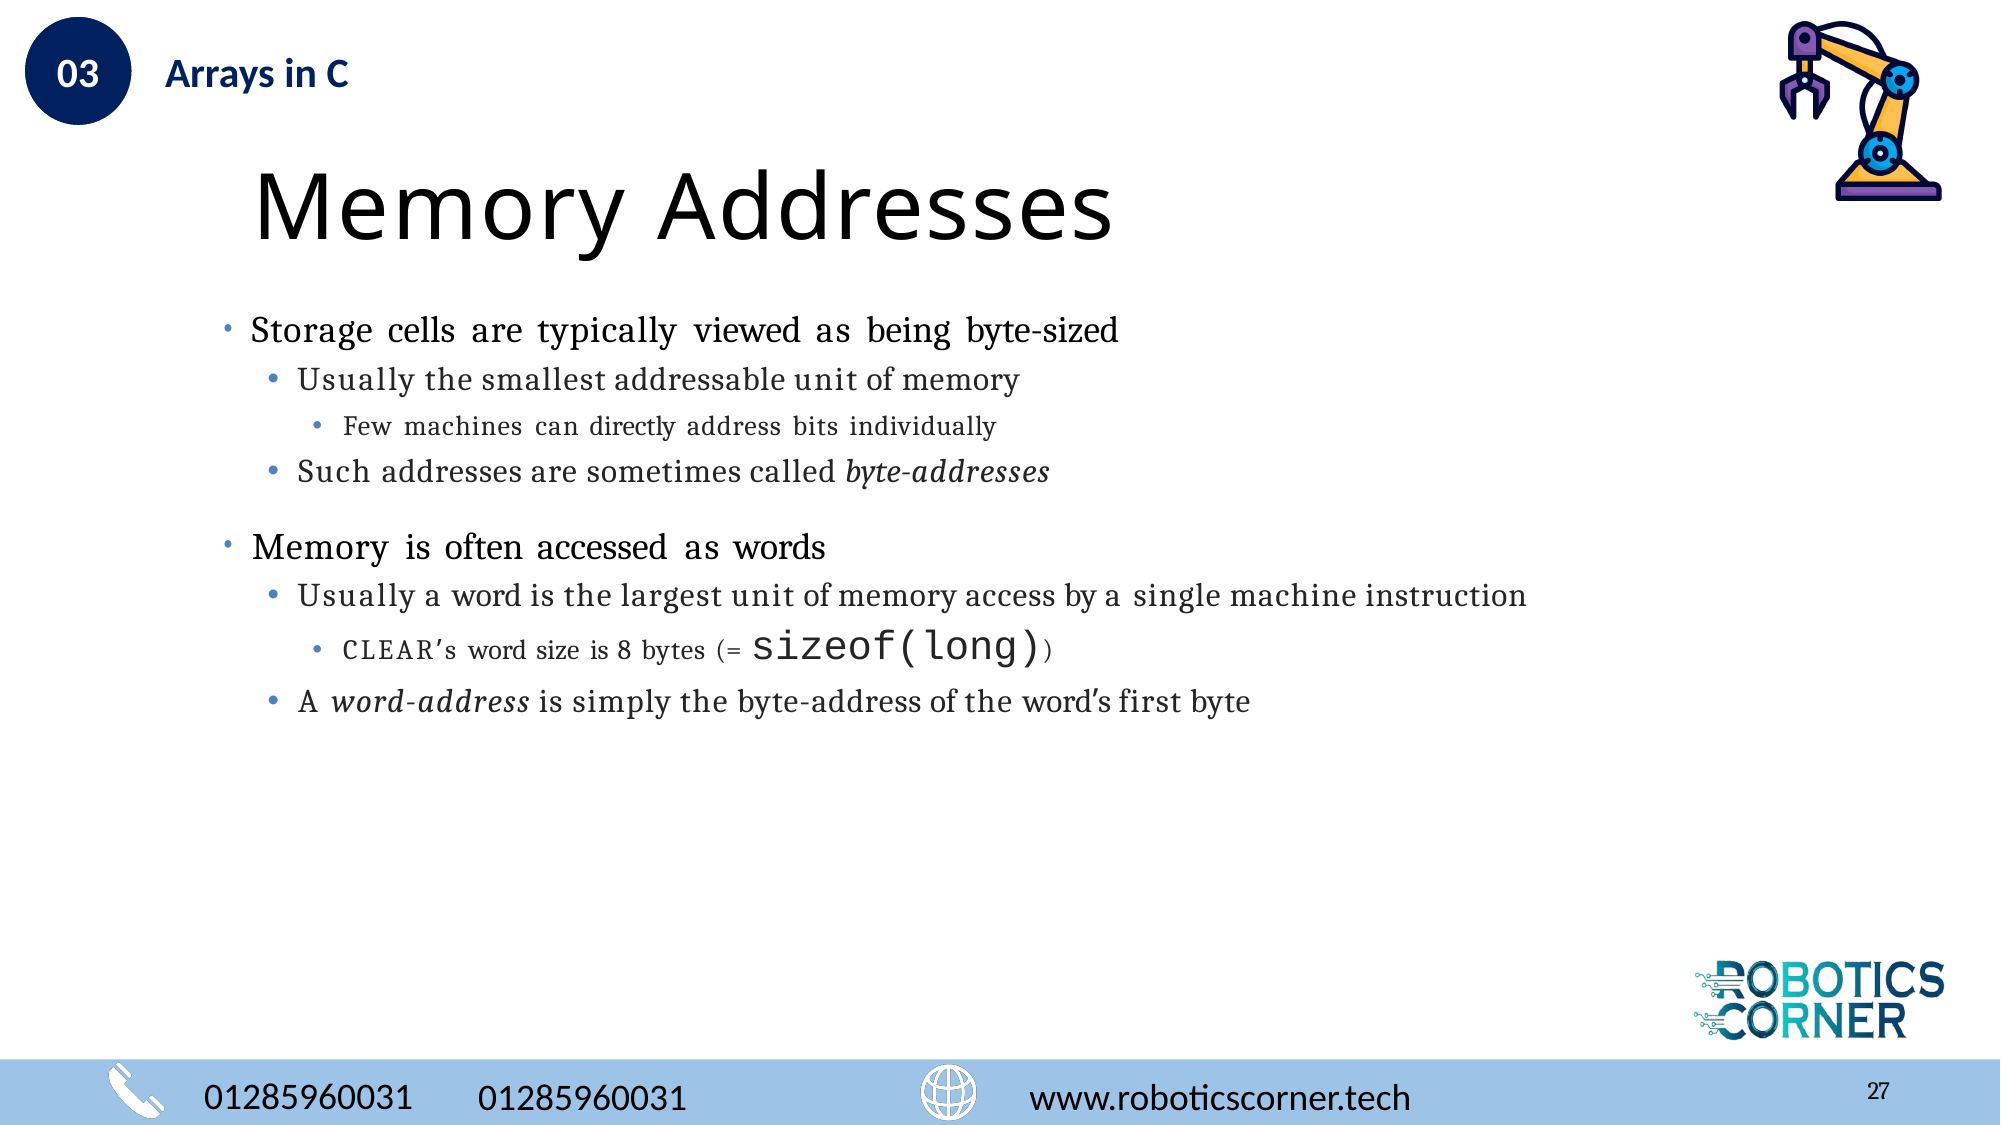

03
Arrays in C
# Memory Addresses
Storage cells are typically viewed as being byte-sized
🞄 Usually the smallest addressable unit of memory
🞄 Few machines can directly address bits individually
🞄 Such addresses are sometimes called byte-addresses
Memory is often accessed as words
🞄 Usually a word is the largest unit of memory access by a single machine instruction
🞄 CLEAR’s word size is 8 bytes (= sizeof(long))
🞄 A word-address is simply the byte-address of the word’s first byte